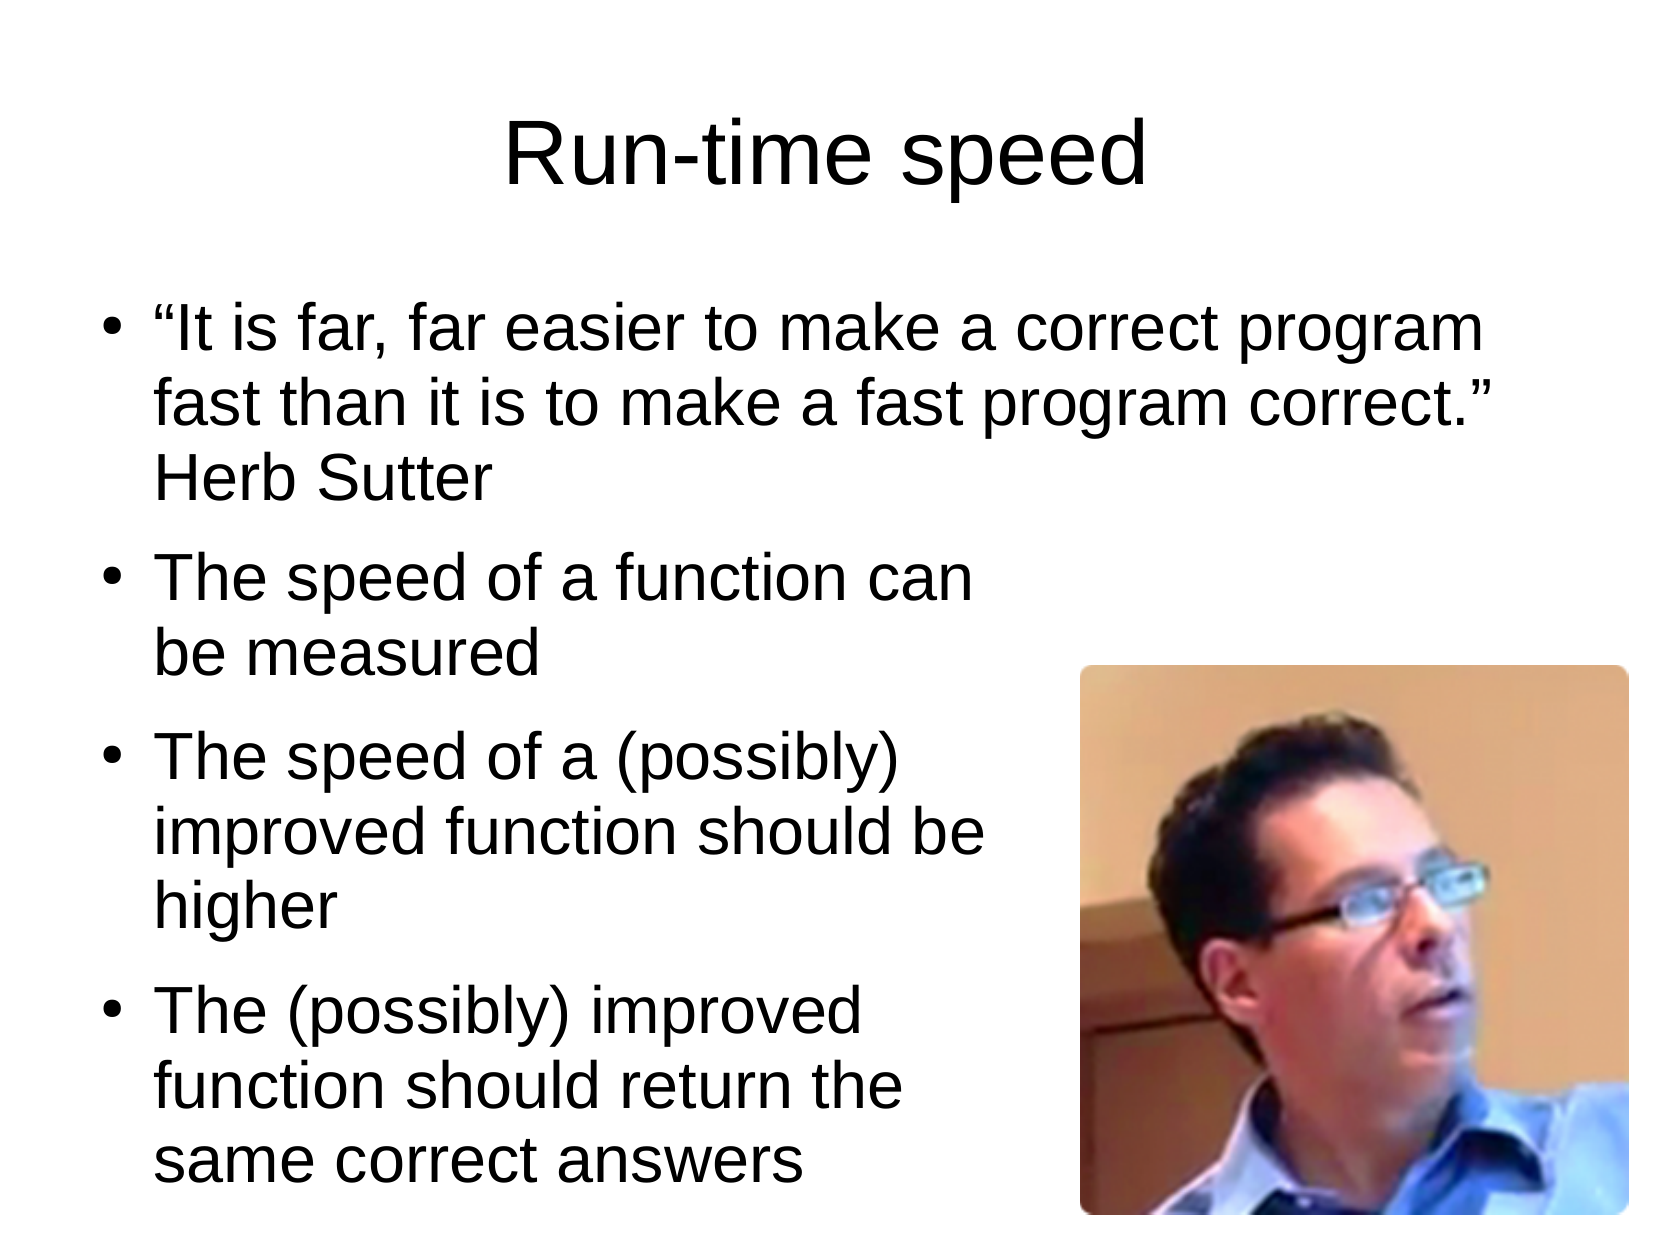

# Run-time speed
“It is far, far easier to make a correct program fast than it is to make a fast program correct.” Herb Sutter
The speed of a function can be measured
The speed of a (possibly) improved function should be higher
The (possibly) improved function should return the same correct answers